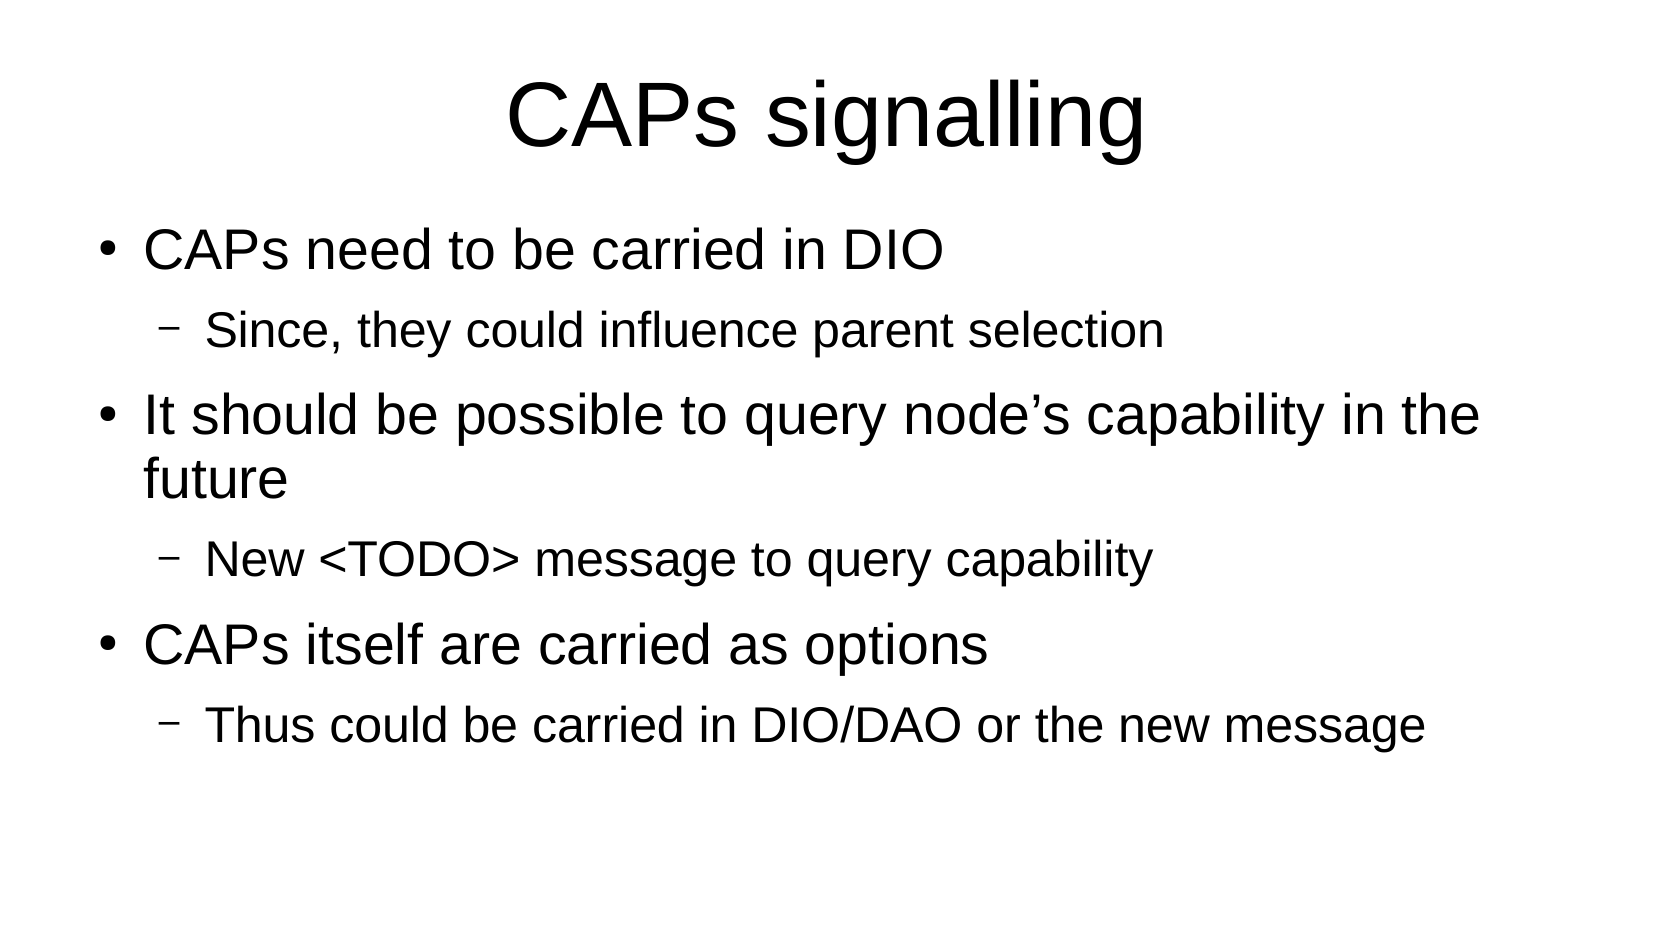

# CAPs signalling
CAPs need to be carried in DIO
Since, they could influence parent selection
It should be possible to query node’s capability in the future
New <TODO> message to query capability
CAPs itself are carried as options
Thus could be carried in DIO/DAO or the new message